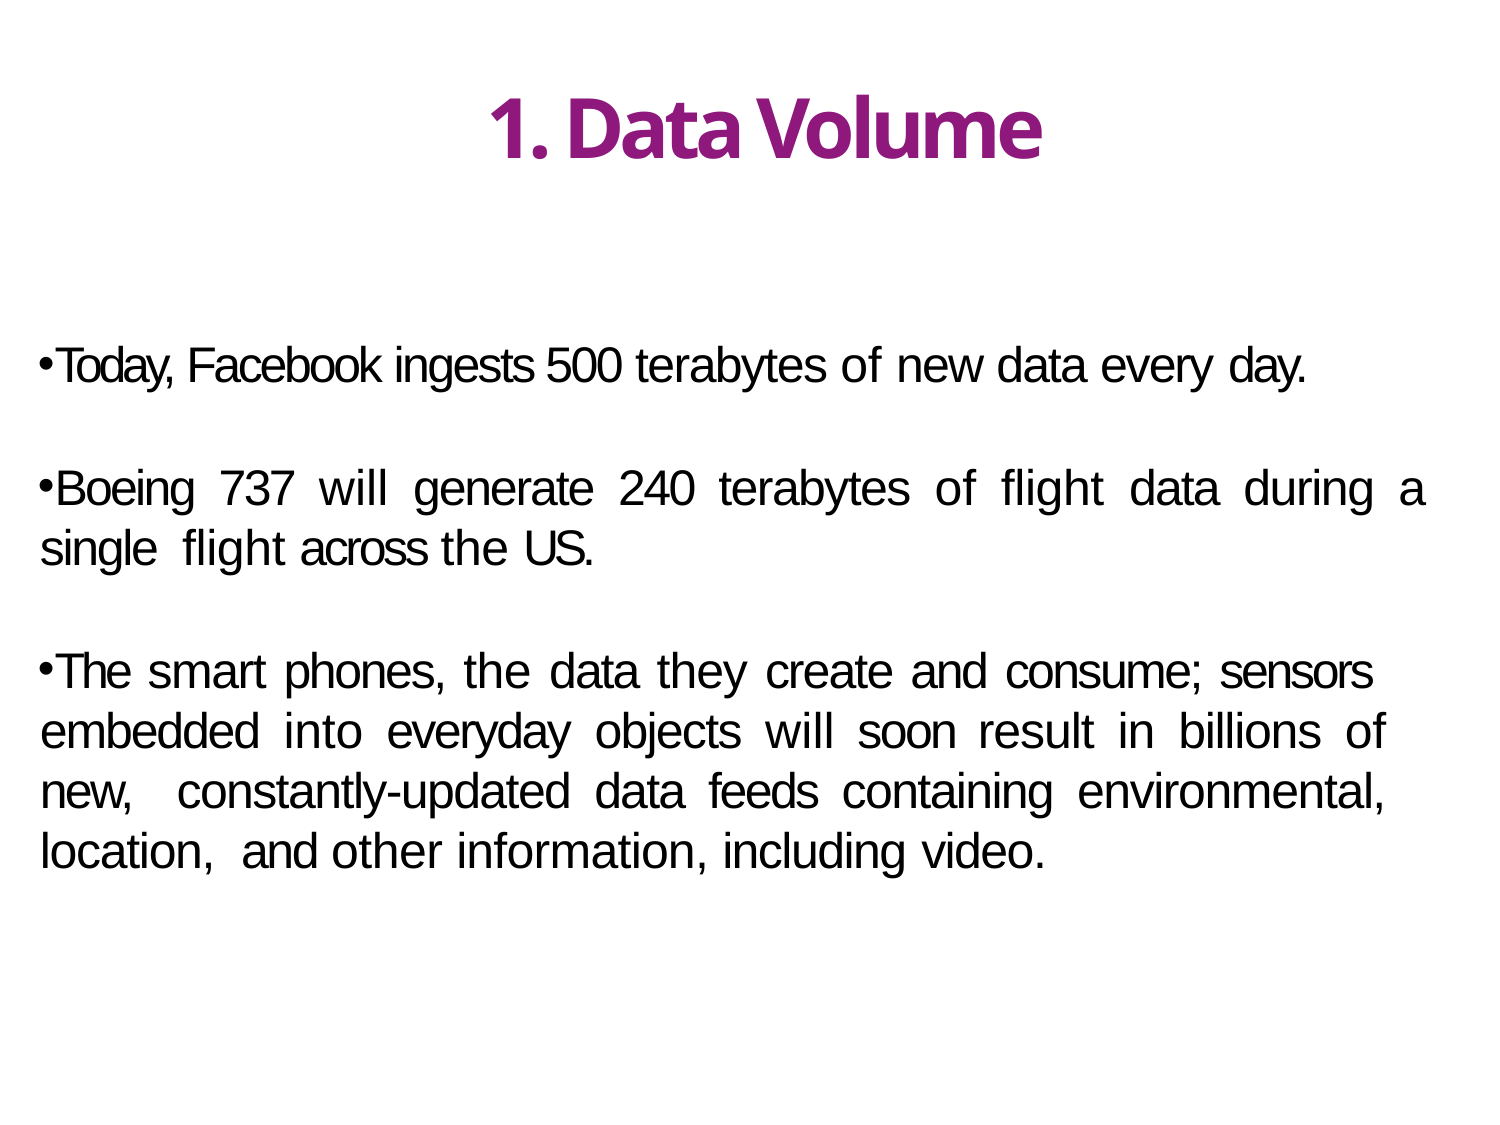

# 1. Data Volume
Today, Facebook ingests 500 terabytes of new data every day.
Boeing 737 will generate 240 terabytes of flight data during a single flight across the US.
The smart phones, the data they create and consume; sensors embedded into everyday objects will soon result in billions of new, constantly-updated data feeds containing environmental, location, and other information, including video.